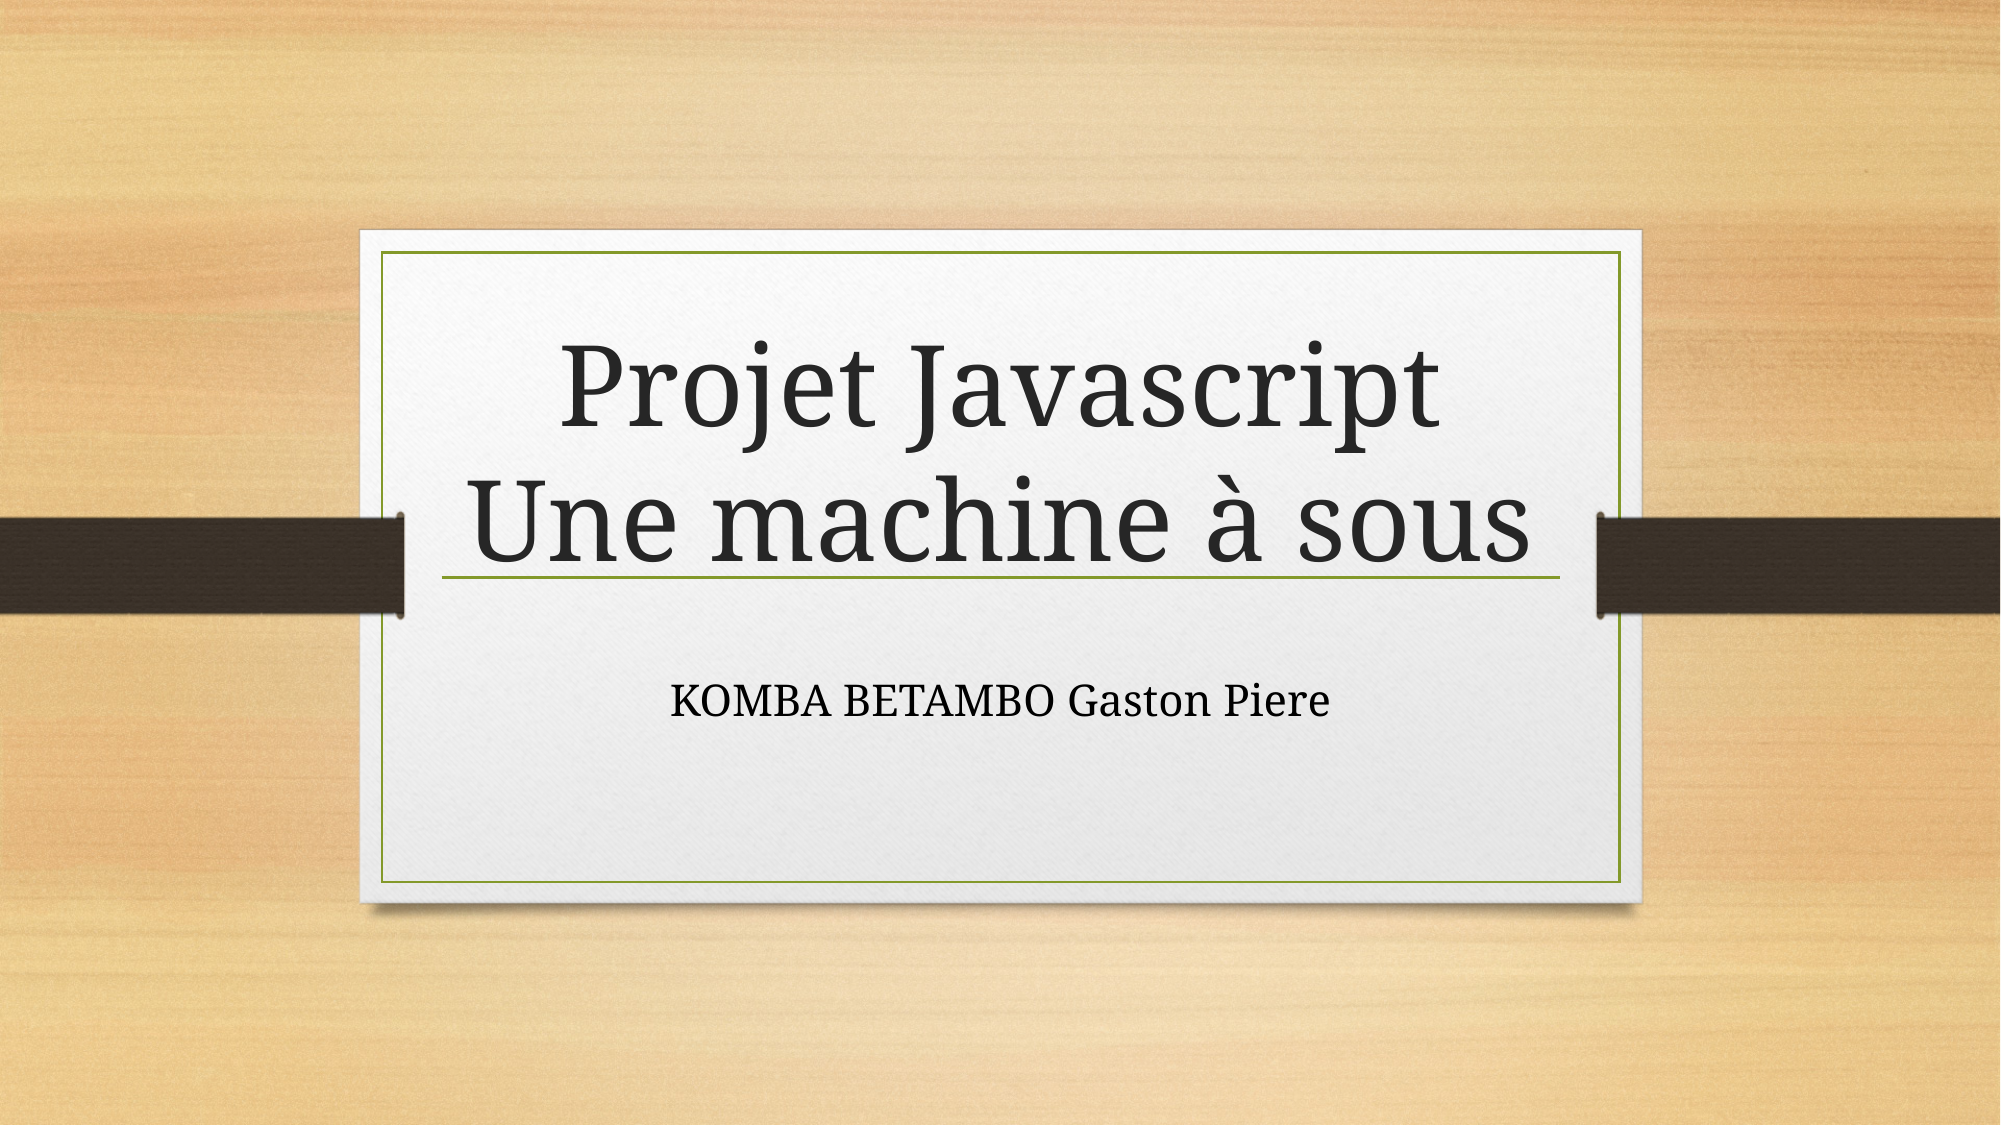

# Projet Javascript Une machine à sous
KOMBA BETAMBO Gaston Piere